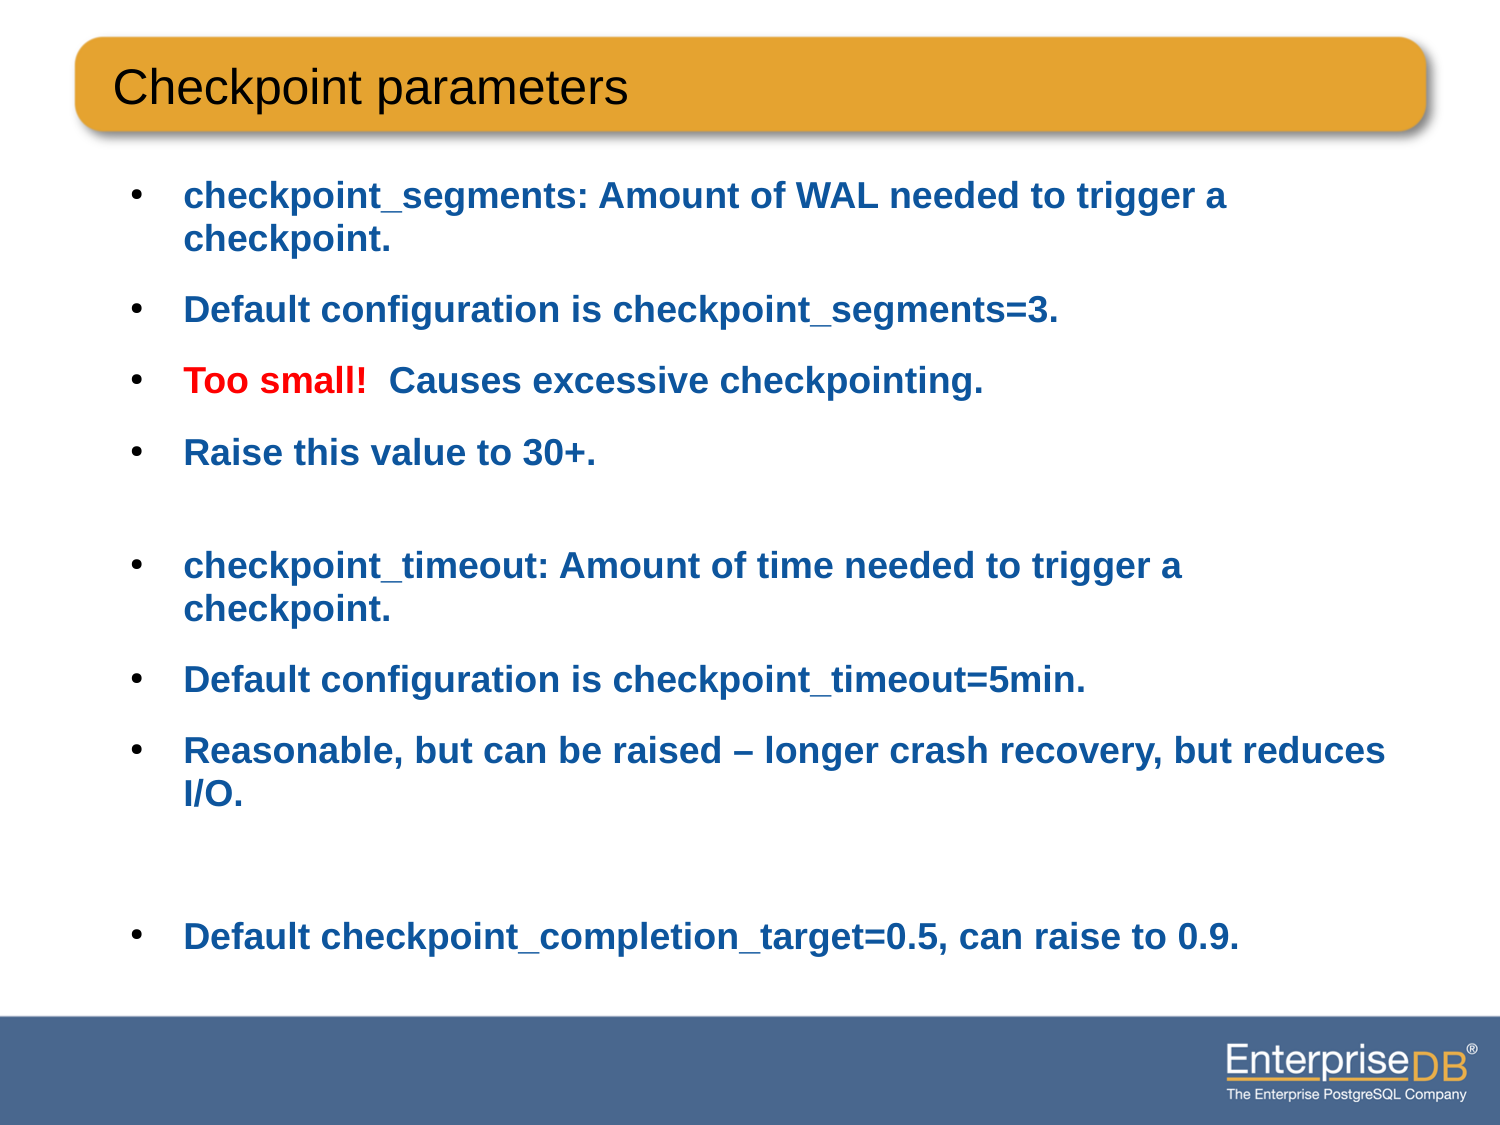

# Checkpoint parameters
checkpoint_segments: Amount of WAL needed to trigger a checkpoint.
Default configuration is checkpoint_segments=3.
Too small! Causes excessive checkpointing.
Raise this value to 30+.
checkpoint_timeout: Amount of time needed to trigger a checkpoint.
Default configuration is checkpoint_timeout=5min.
Reasonable, but can be raised – longer crash recovery, but reduces I/O.
Default checkpoint_completion_target=0.5, can raise to 0.9.